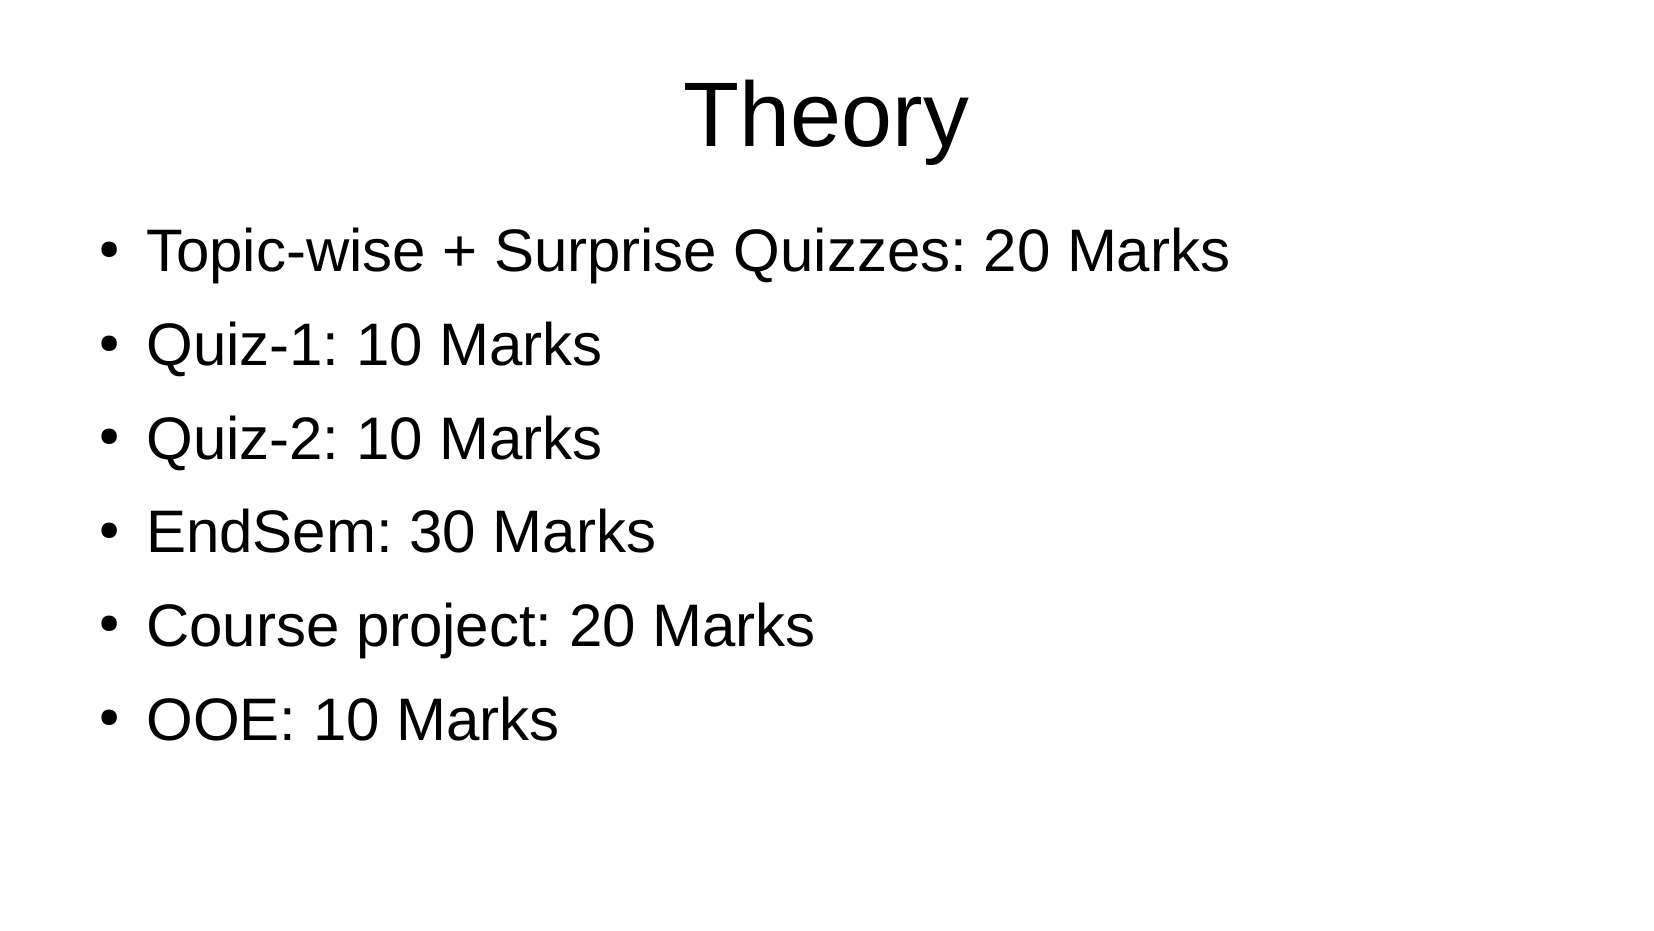

# Theory
Topic-wise + Surprise Quizzes: 20 Marks
Quiz-1: 10 Marks
Quiz-2: 10 Marks
EndSem: 30 Marks
Course project: 20 Marks
OOE: 10 Marks